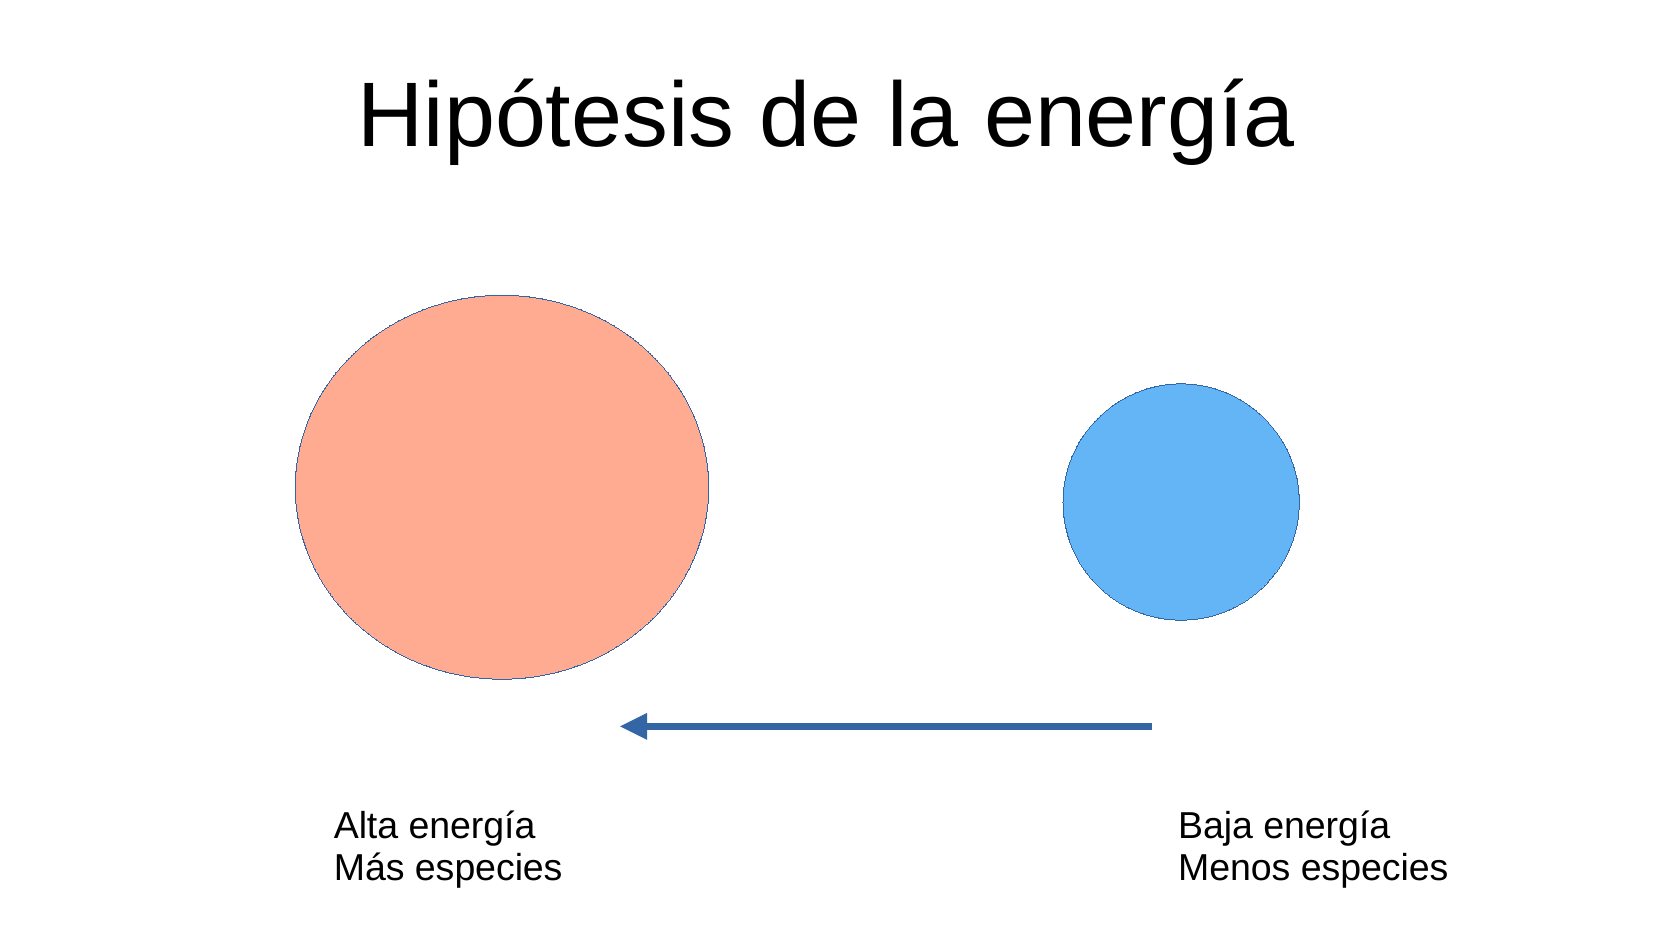

# Hipótesis de la energía
Alta energía
Más especies
Baja energía
Menos especies